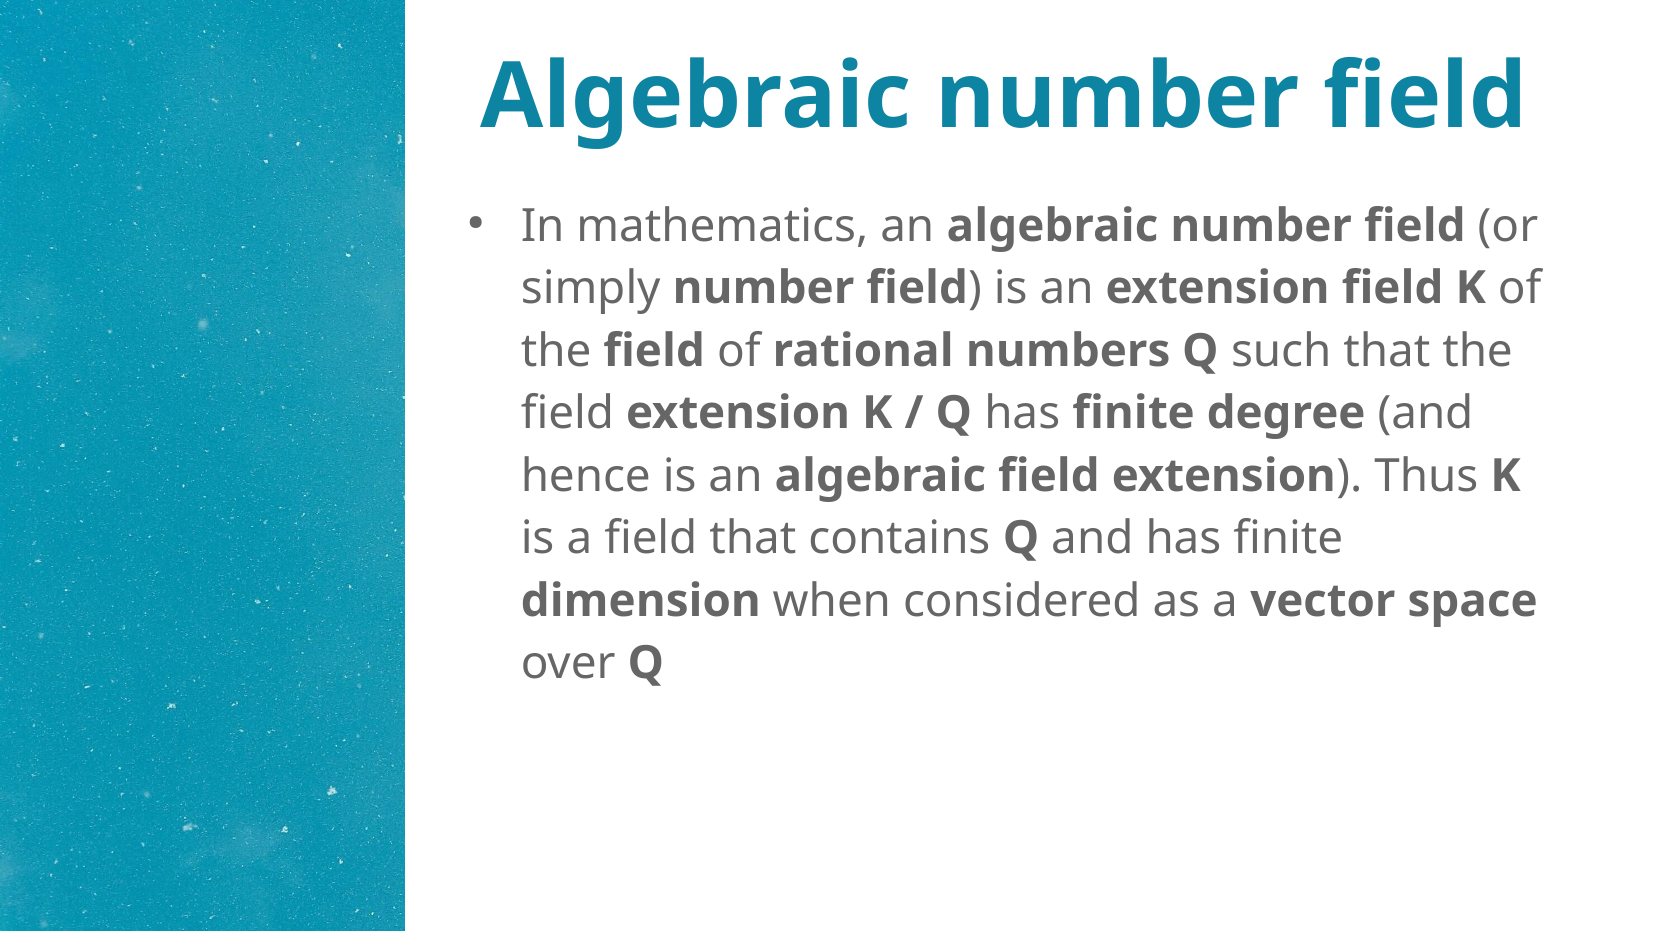

# Algebraic number field
In mathematics, an algebraic number field (or simply number field) is an extension field K of the field of rational numbers Q such that the field extension K / Q has finite degree (and hence is an algebraic field extension). Thus K is a field that contains Q and has finite dimension when considered as a vector space over Q